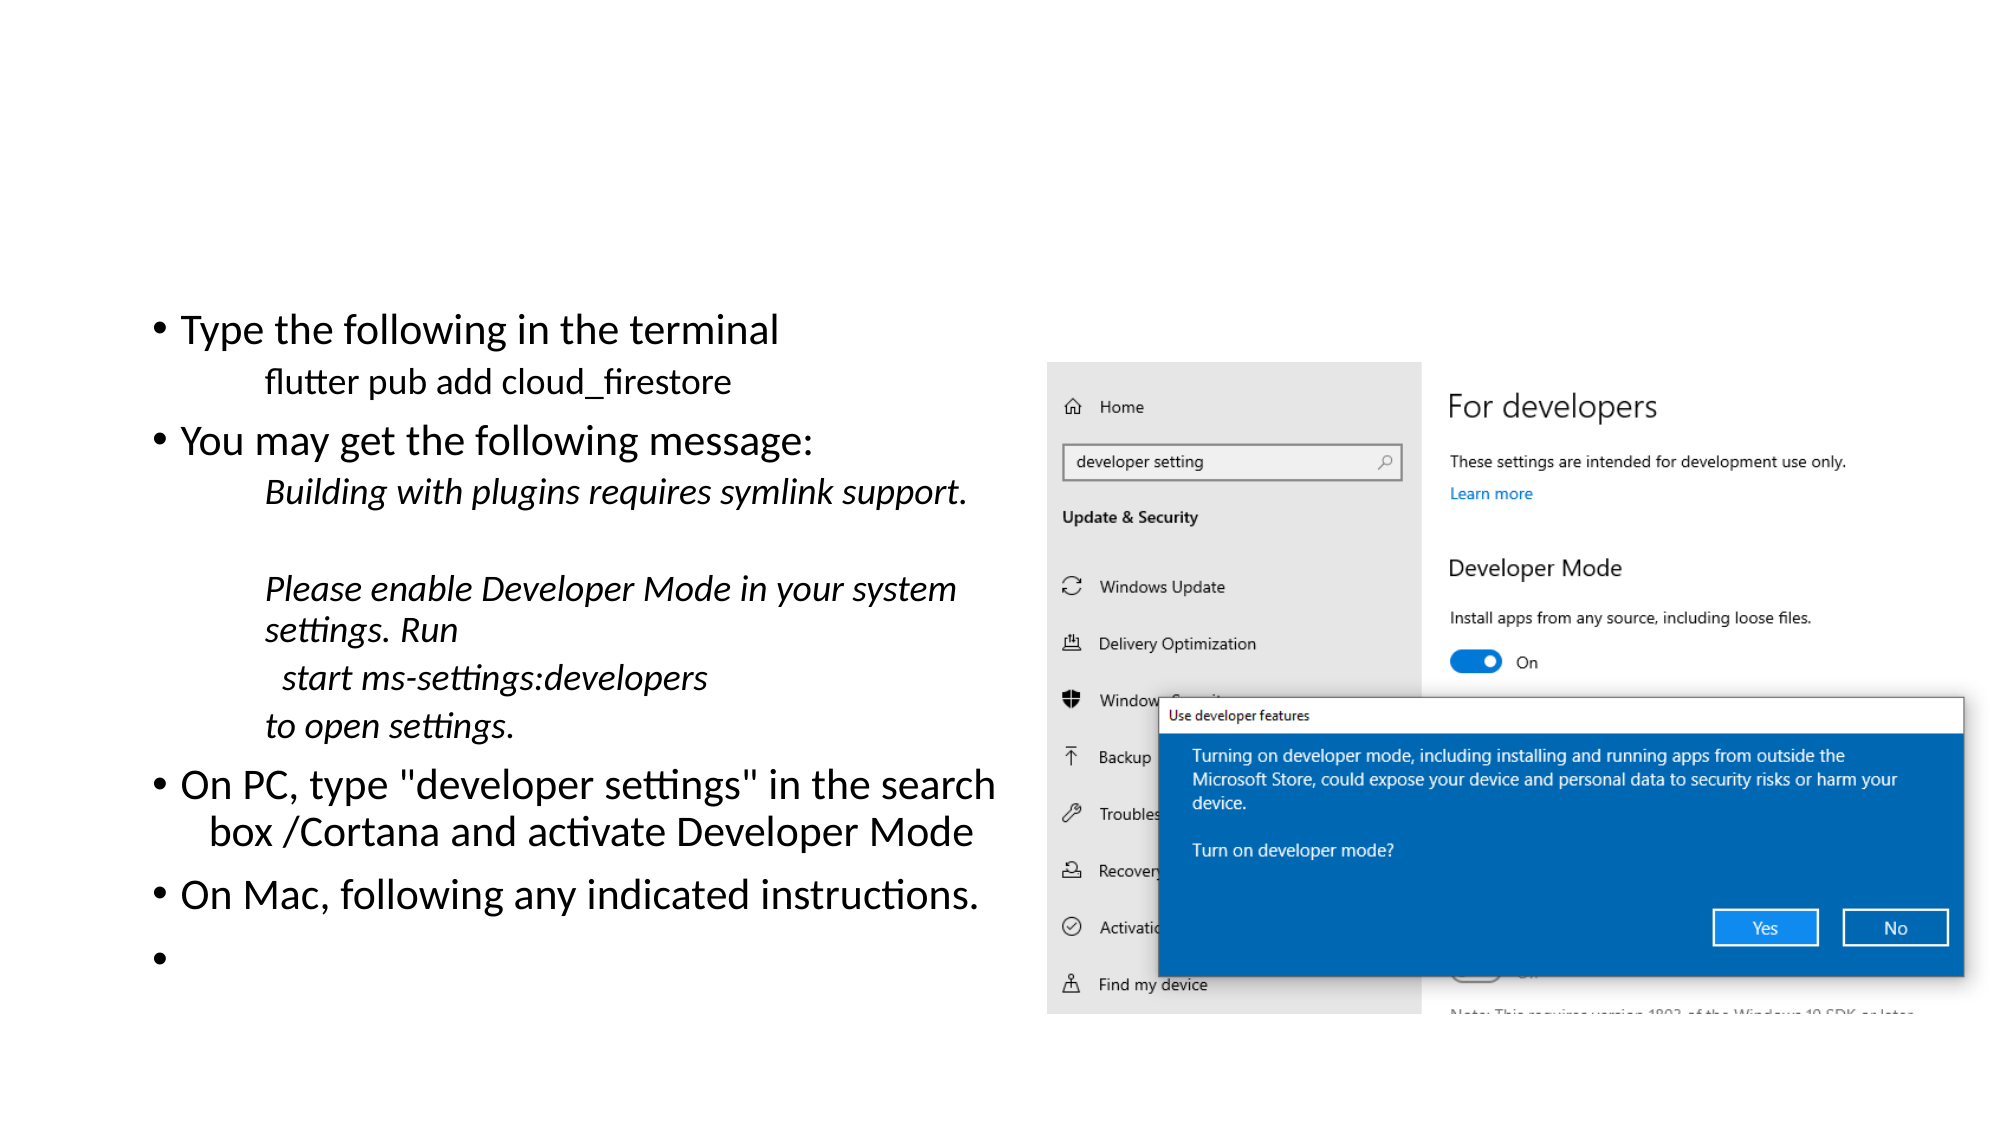

#
Type the following in the terminal
flutter pub add cloud_firestore
You may get the following message:
Building with plugins requires symlink support.
Please enable Developer Mode in your system settings. Run
 start ms-settings:developers
to open settings.
On PC, type "developer settings" in the search box /Cortana and activate Developer Mode
On Mac, following any indicated instructions.